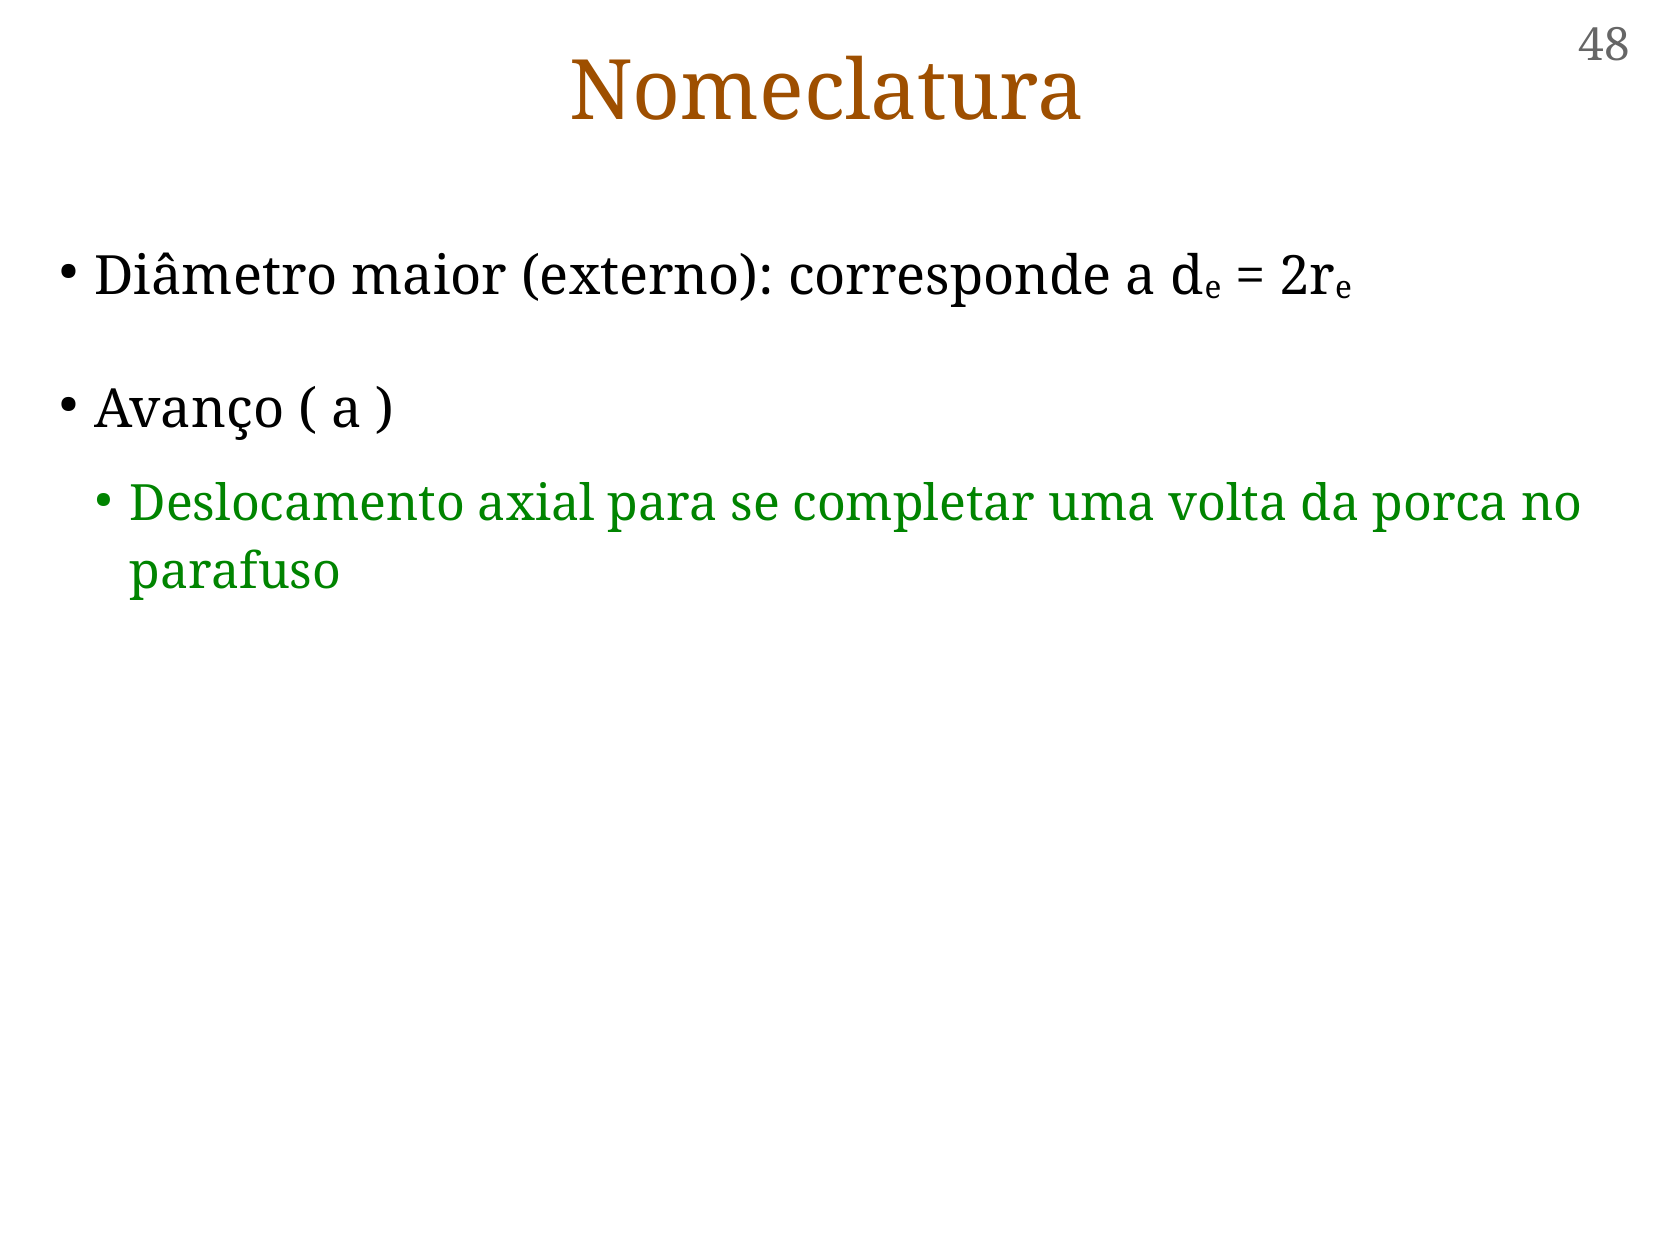

48
# Nomeclatura
Diâmetro maior (externo): corresponde a de = 2re
Avanço ( a )
Deslocamento axial para se completar uma volta da porca no parafuso